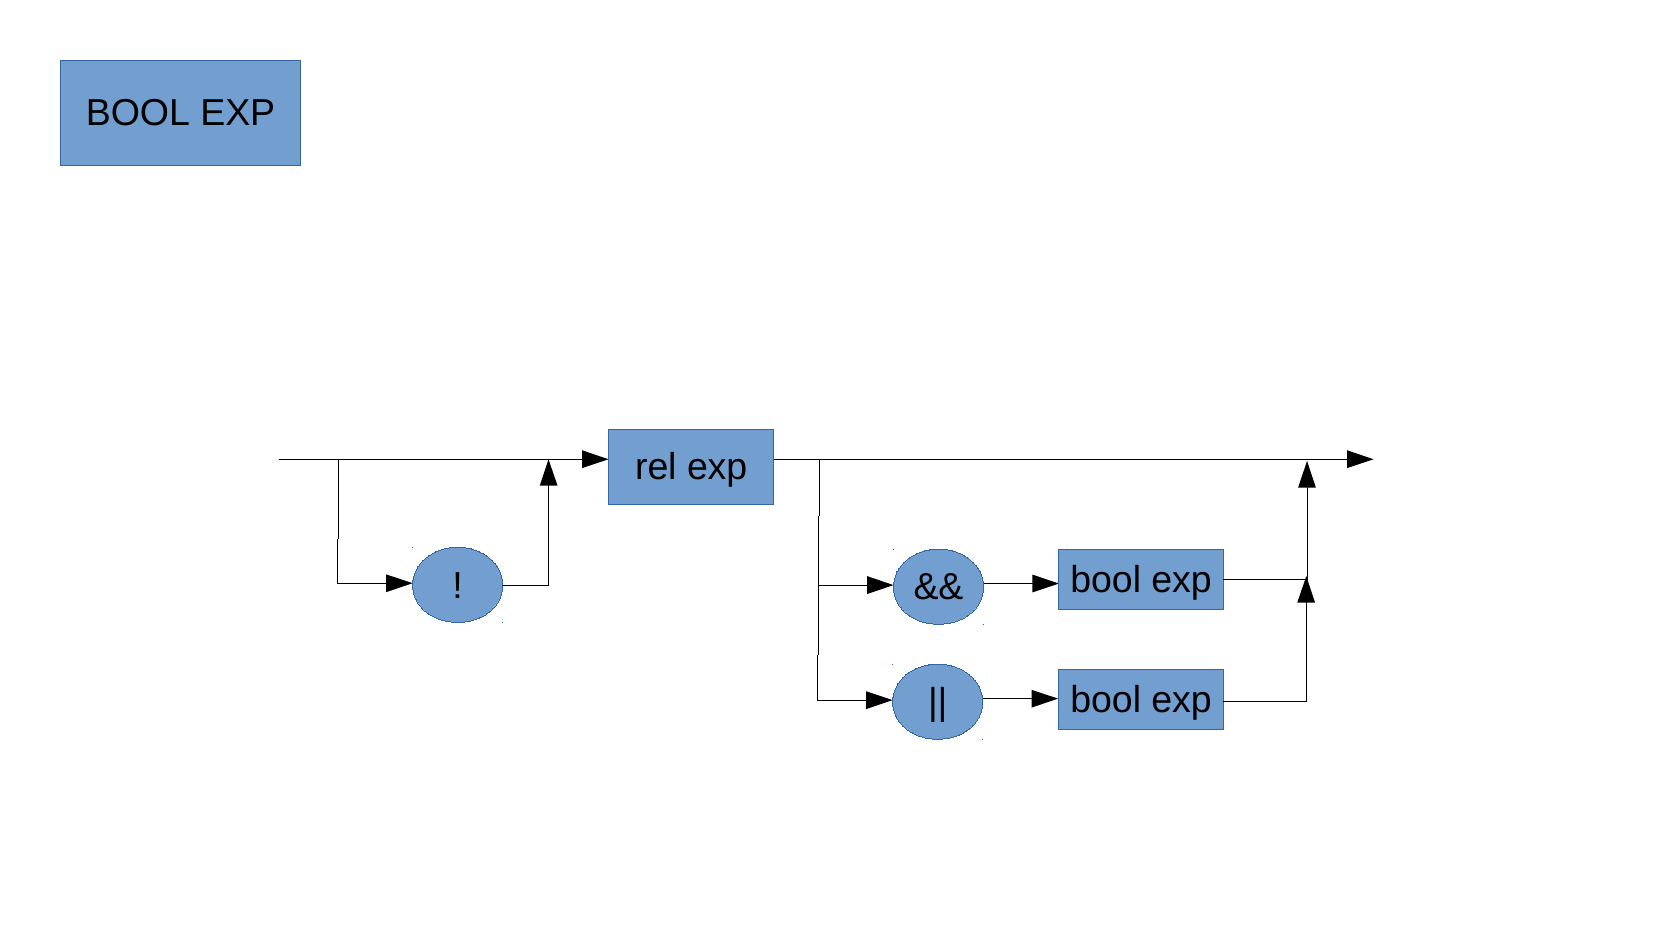

BOOL EXP
rel exp
bool exp
!
&&
bool exp
||